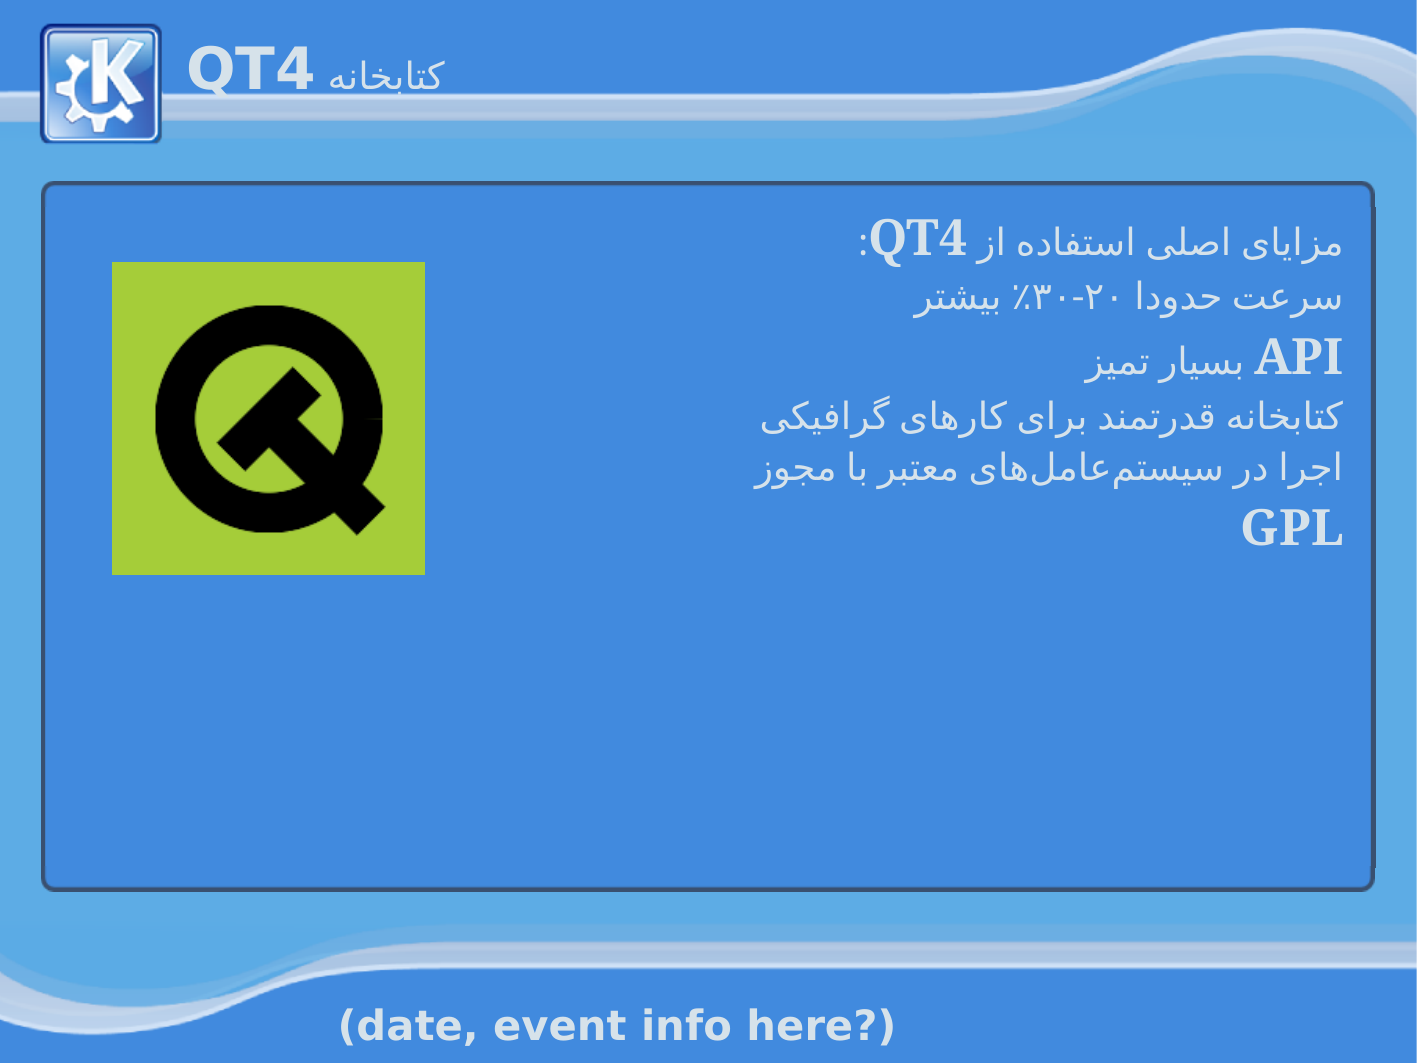

کتابخانه QT4
مزایای اصلی استفاده از QT4:
سرعت حدودا ۲۰-۳۰٪ بیشتر
API بسیار تمیز
کتابخانه قدرتمند برای کار‌های گرافیکی
اجرا در سیستم‌عامل‌های معتبر با مجوز GPL